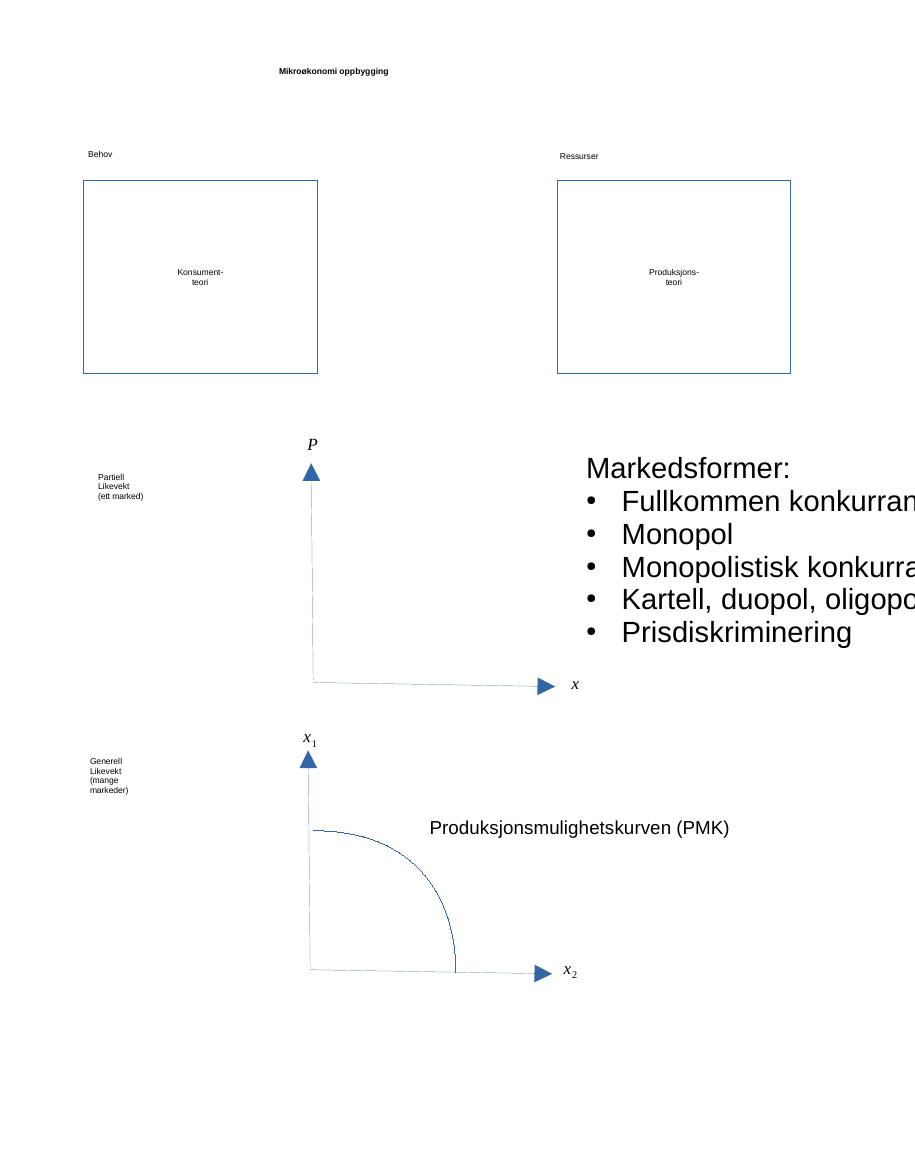

Mikroøkonomi oppbygging
Behov
Ressurser
Konsument-
teori
Produksjons-
teori
Markedsformer:
Fullkommen konkurranse
Monopol
Monopolistisk konkurranse
Kartell, duopol, oligopol
Prisdiskriminering
Partiell
Likevekt
(ett marked)
Generell
Likevekt
(mange
markeder)
Produksjonsmulighetskurven (PMK)